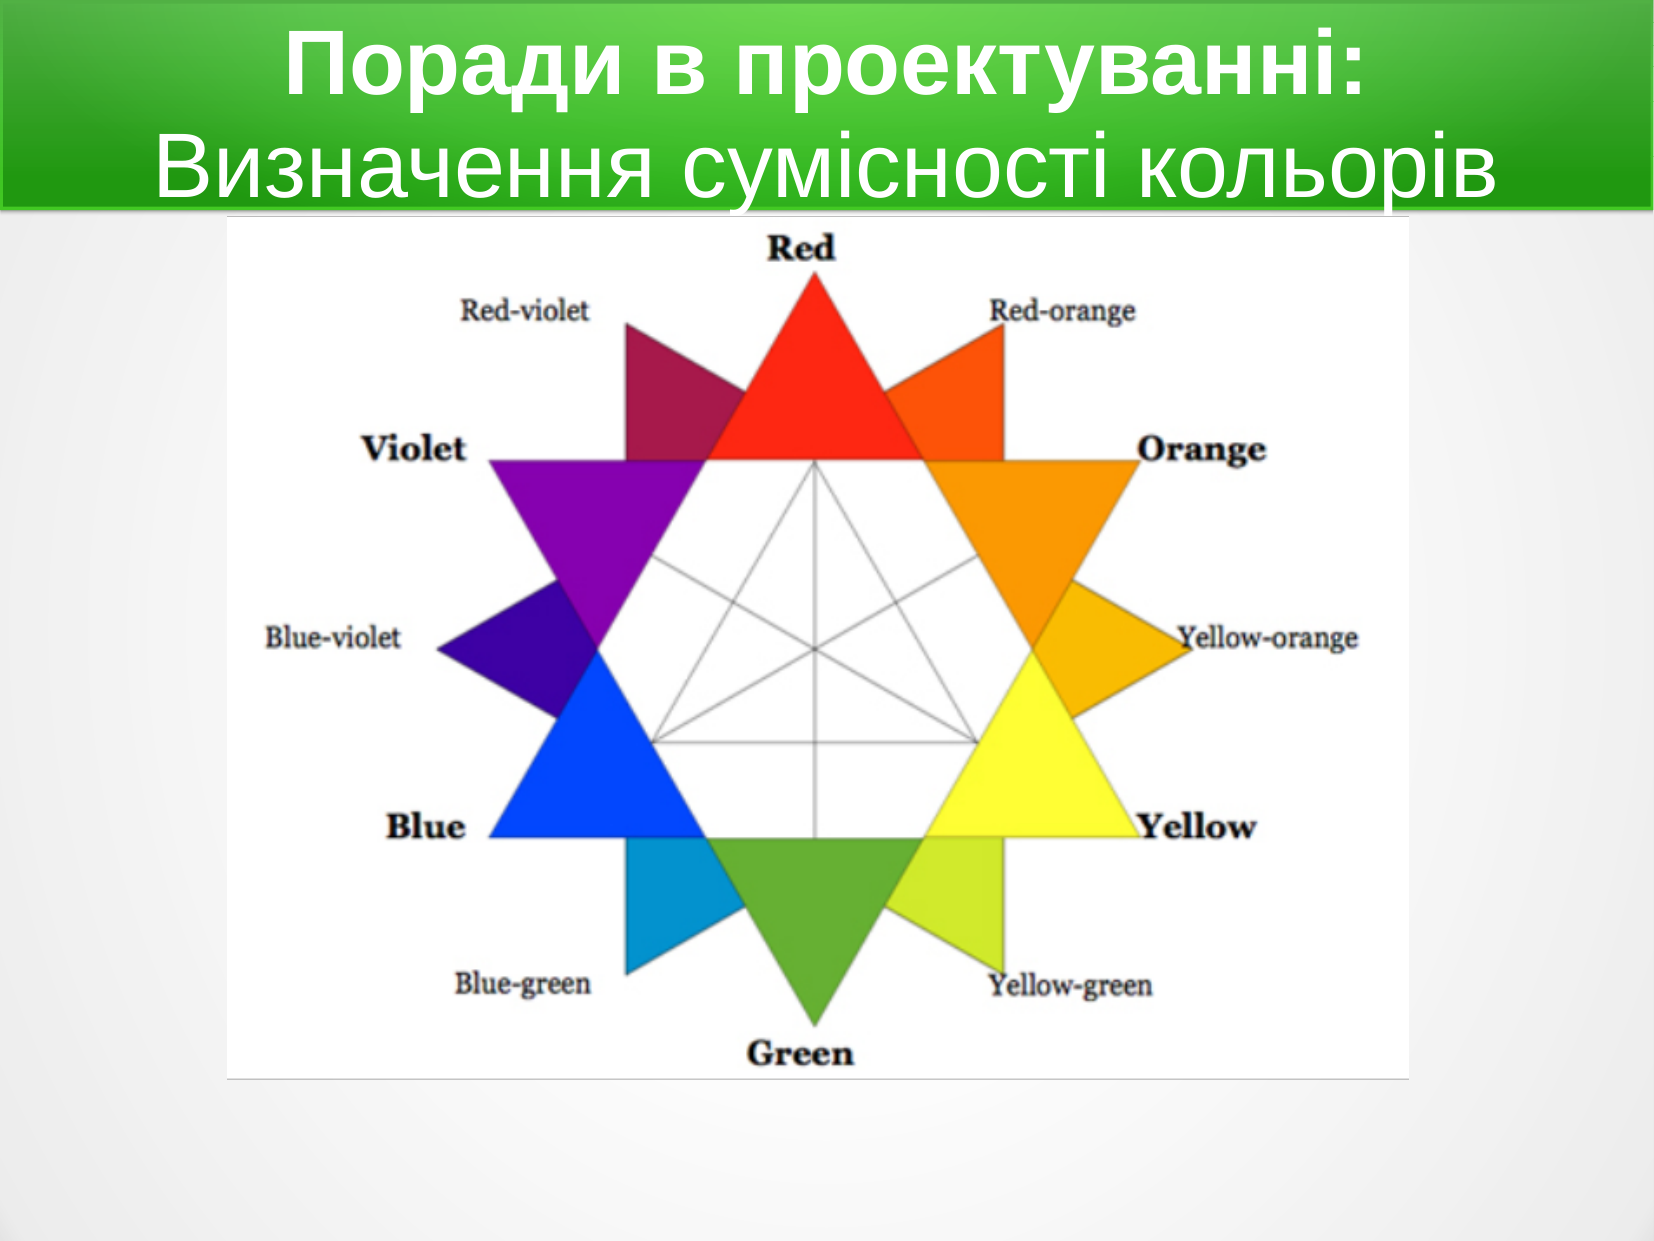

# Поради в проектуванні: Визначення сумісності кольорів